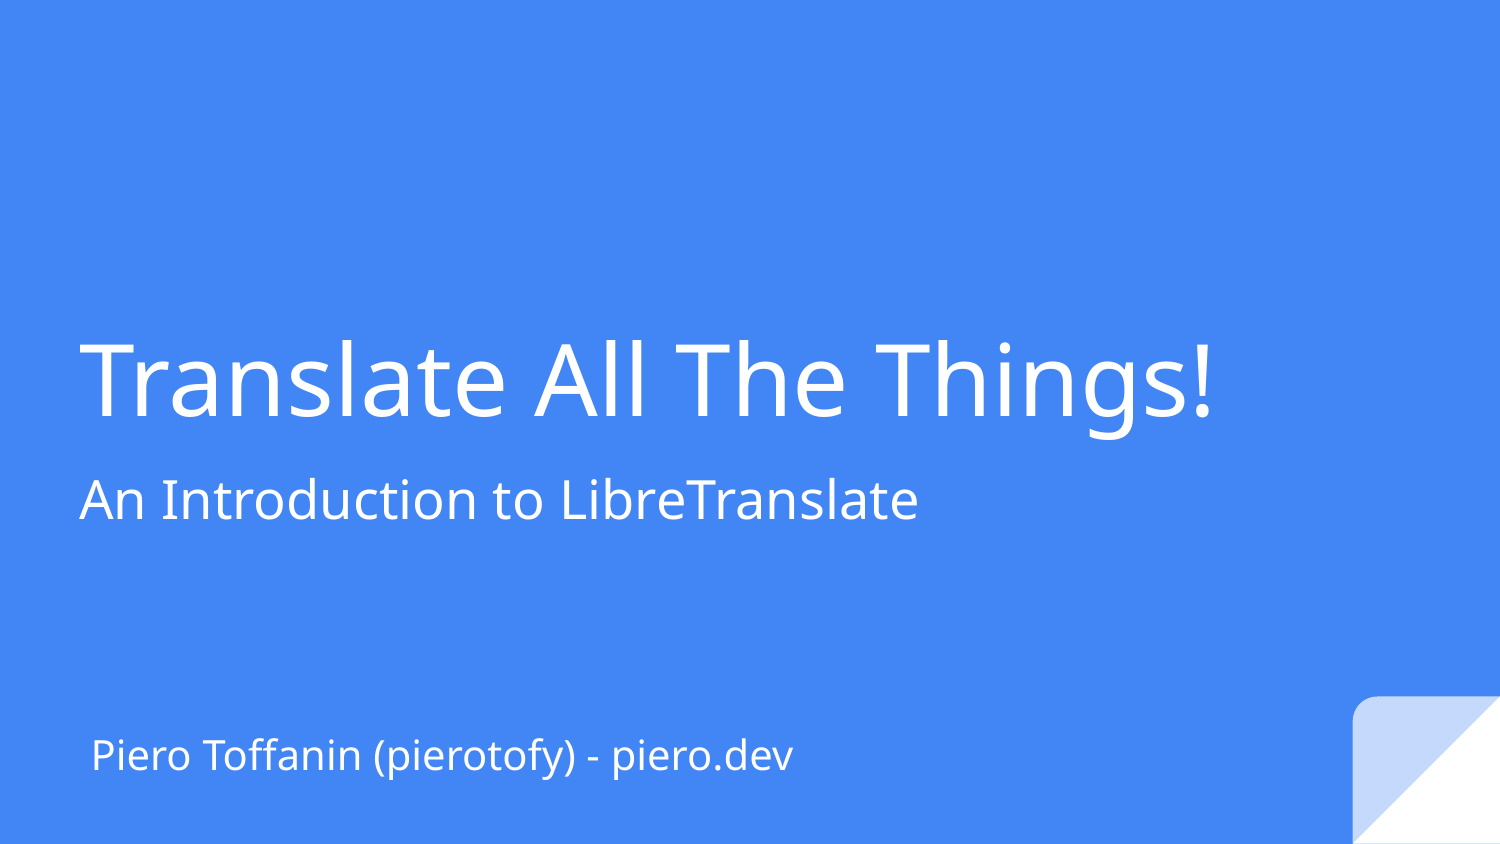

# Translate All The Things!
An Introduction to LibreTranslate
Piero Toffanin (pierotofy) - piero.dev